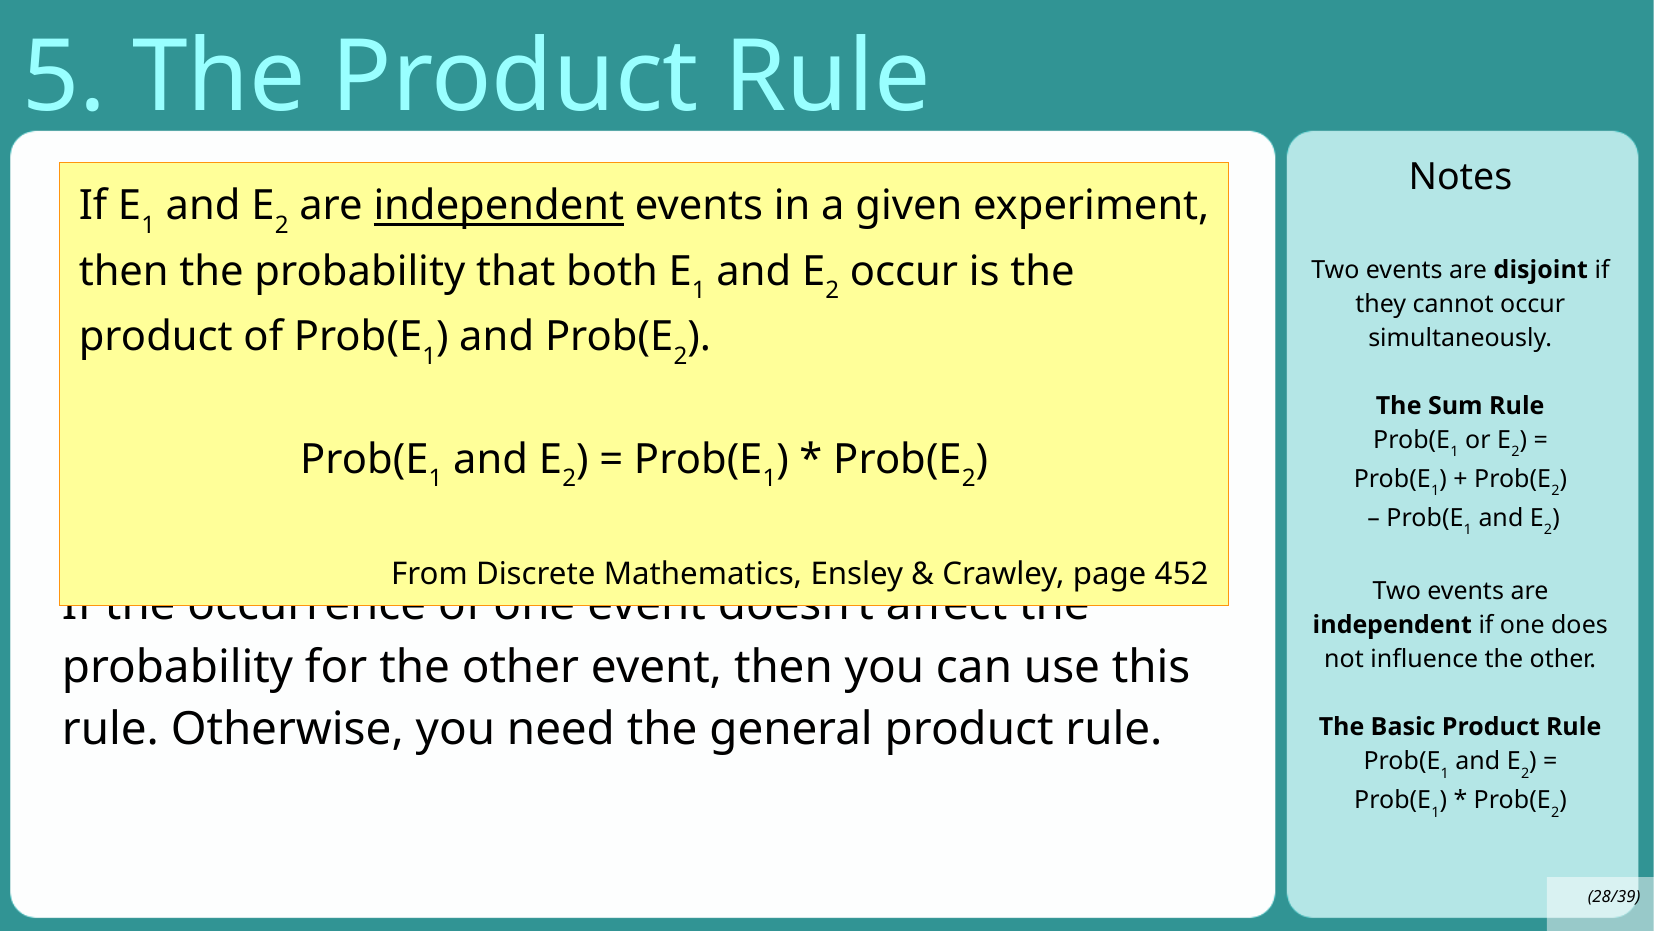

# 5. The Product Rule
Notes
Two events are disjoint if they cannot occur simultaneously.
The Sum Rule
Prob(E1 or E2) =
Prob(E1) + Prob(E2)
 – Prob(E1 and E2)
Two events are independent if one does not influence the other.
The Basic Product Rule
Prob(E1 and E2) =
Prob(E1) * Prob(E2)
If E1 and E2 are independent events in a given experiment, then the probability that both E1 and E2 occur is the product of Prob(E1) and Prob(E2).
Prob(E1 and E2) = Prob(E1) * Prob(E2)
From Discrete Mathematics, Ensley & Crawley, page 452
If the occurrence of one event doesn’t affect the probability for the other event, then you can use this rule. Otherwise, you need the general product rule.